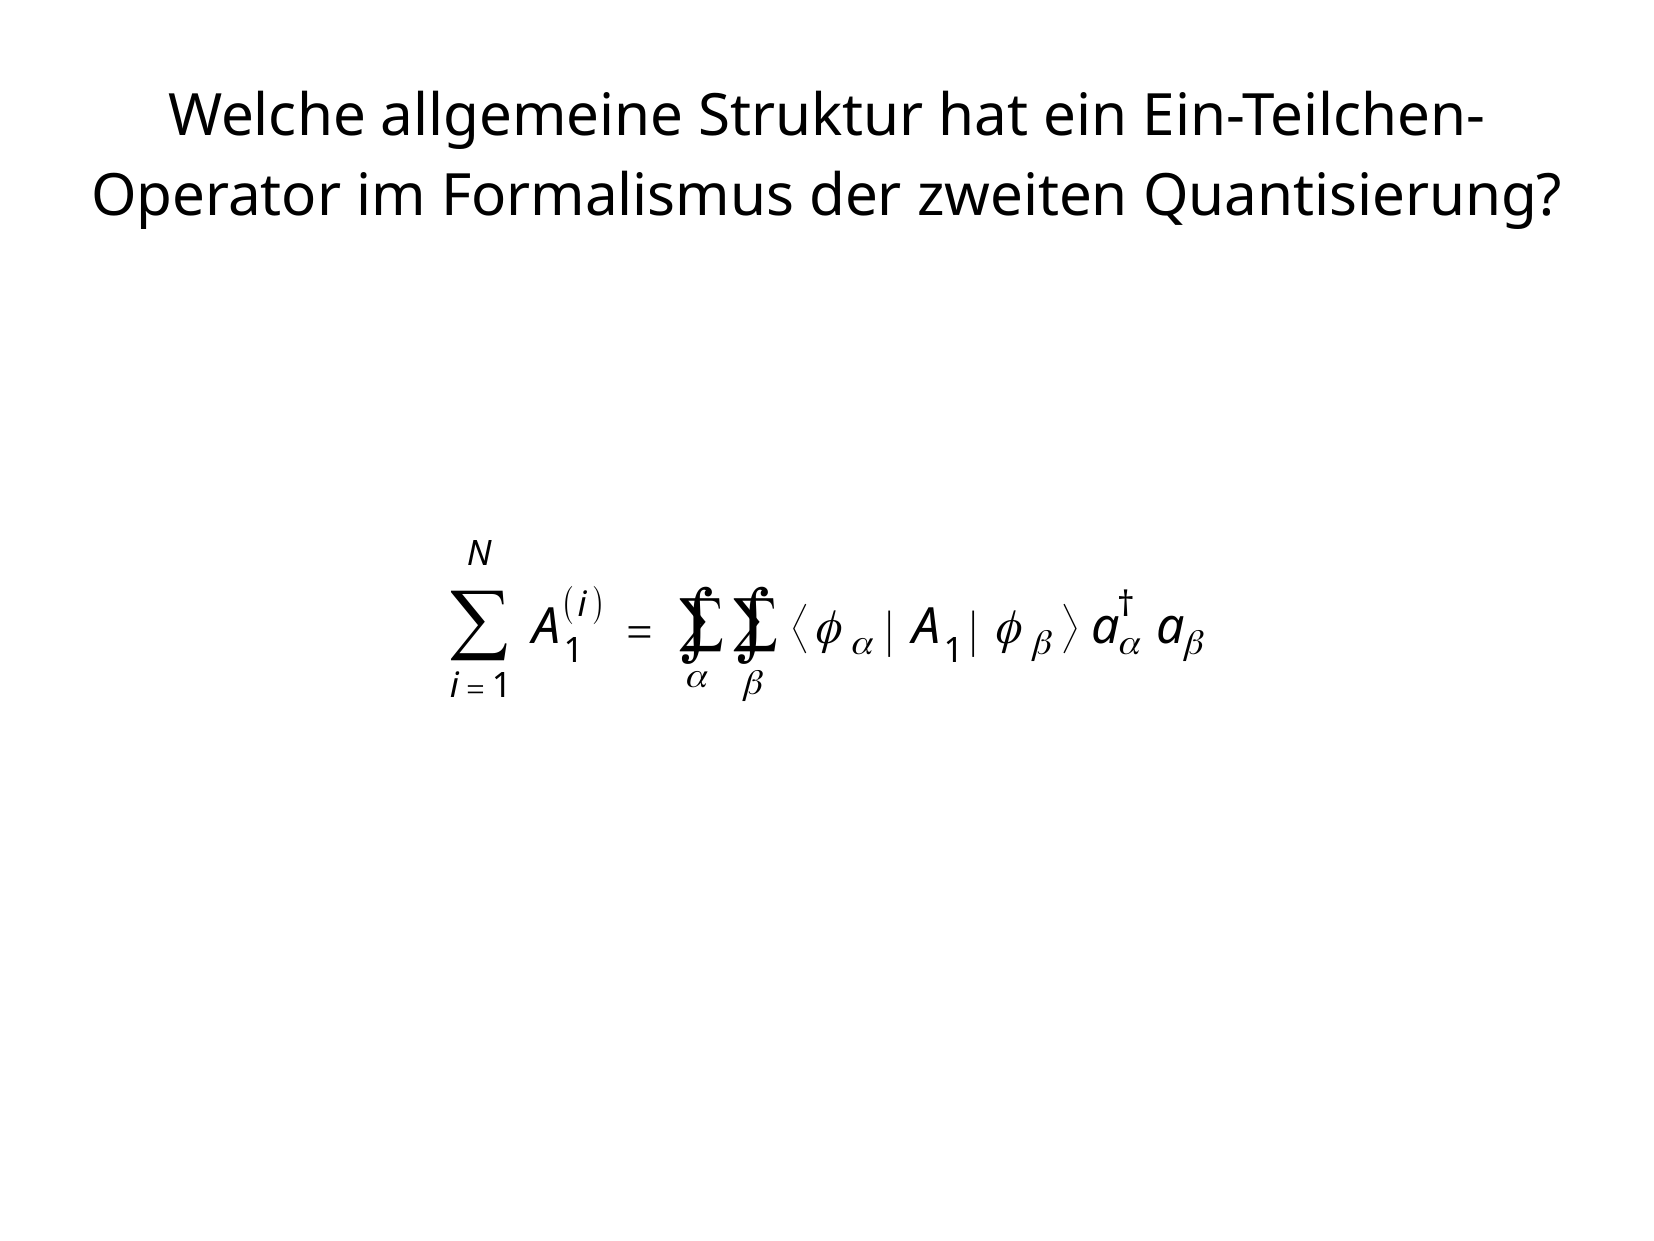

# Welche allgemeine Struktur hat ein Ein-Teilchen-Operator im Formalismus der zweiten Quantisierung?